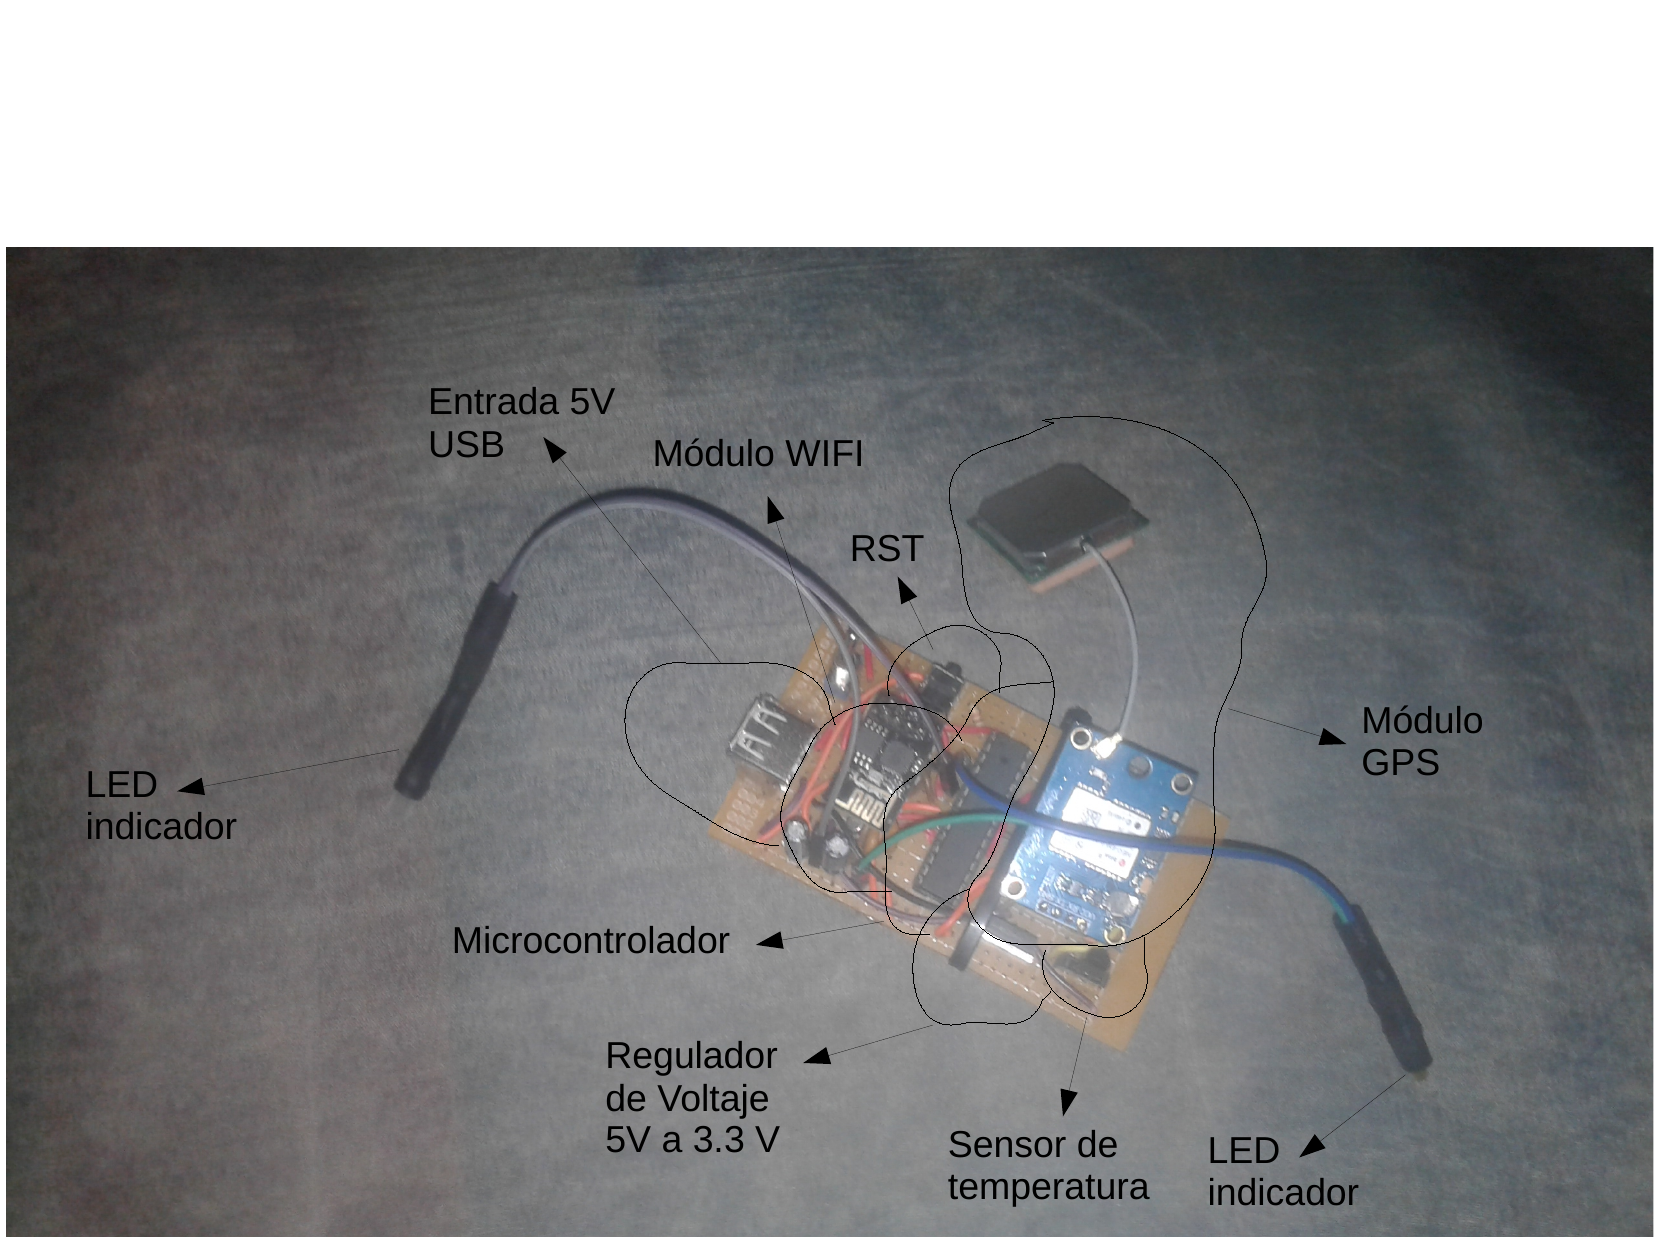

Entrada 5V USB
Módulo WIFI
RST
Módulo GPS
LED indicador
Microcontrolador
Regulador de Voltaje 5V a 3.3 V
Sensor de temperatura
LED indicador